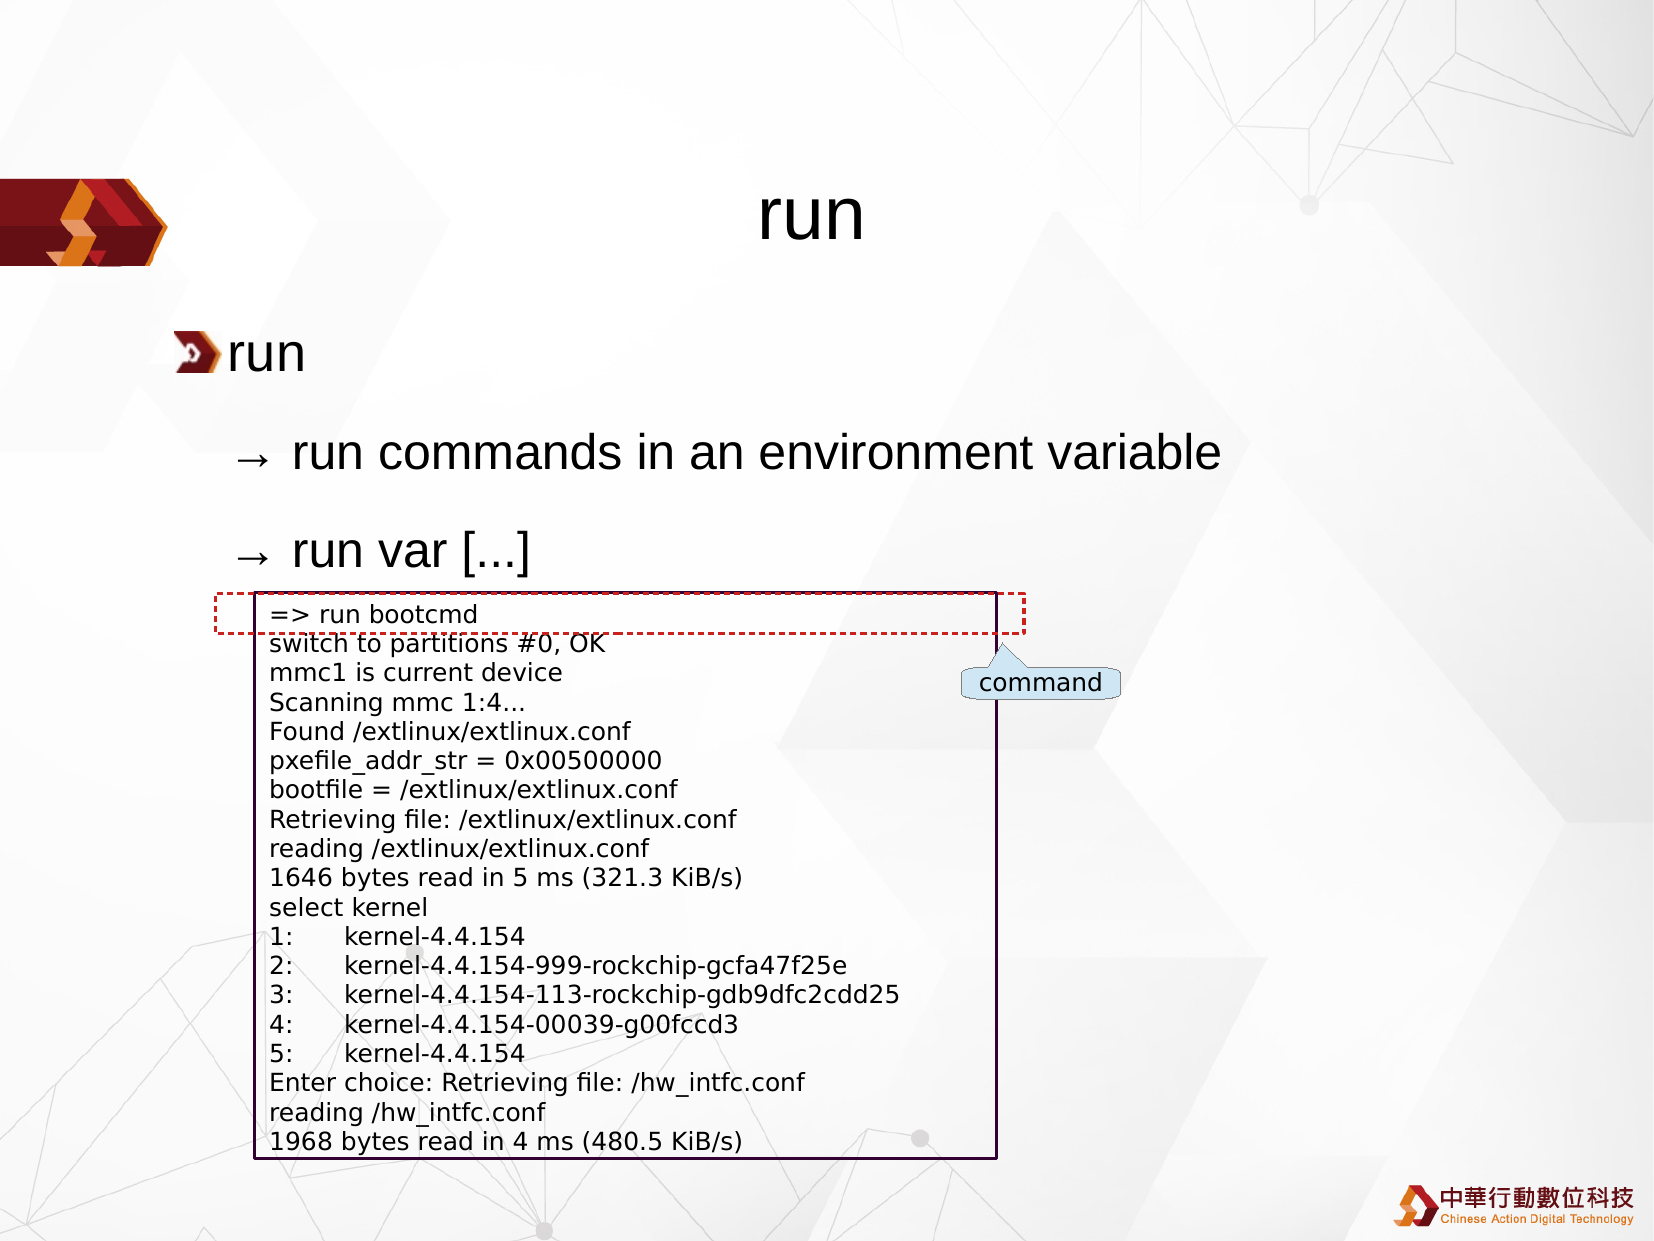

# run
run
→ run commands in an environment variable
→ run var [...]
=> run bootcmd
switch to partitions #0, OK
mmc1 is current device
Scanning mmc 1:4...
Found /extlinux/extlinux.conf
pxefile_addr_str = 0x00500000
bootfile = /extlinux/extlinux.conf
Retrieving file: /extlinux/extlinux.conf
reading /extlinux/extlinux.conf
1646 bytes read in 5 ms (321.3 KiB/s)
select kernel
1:	kernel-4.4.154
2:	kernel-4.4.154-999-rockchip-gcfa47f25e
3:	kernel-4.4.154-113-rockchip-gdb9dfc2cdd25
4:	kernel-4.4.154-00039-g00fccd3
5:	kernel-4.4.154
Enter choice: Retrieving file: /hw_intfc.conf
reading /hw_intfc.conf
1968 bytes read in 4 ms (480.5 KiB/s)
command